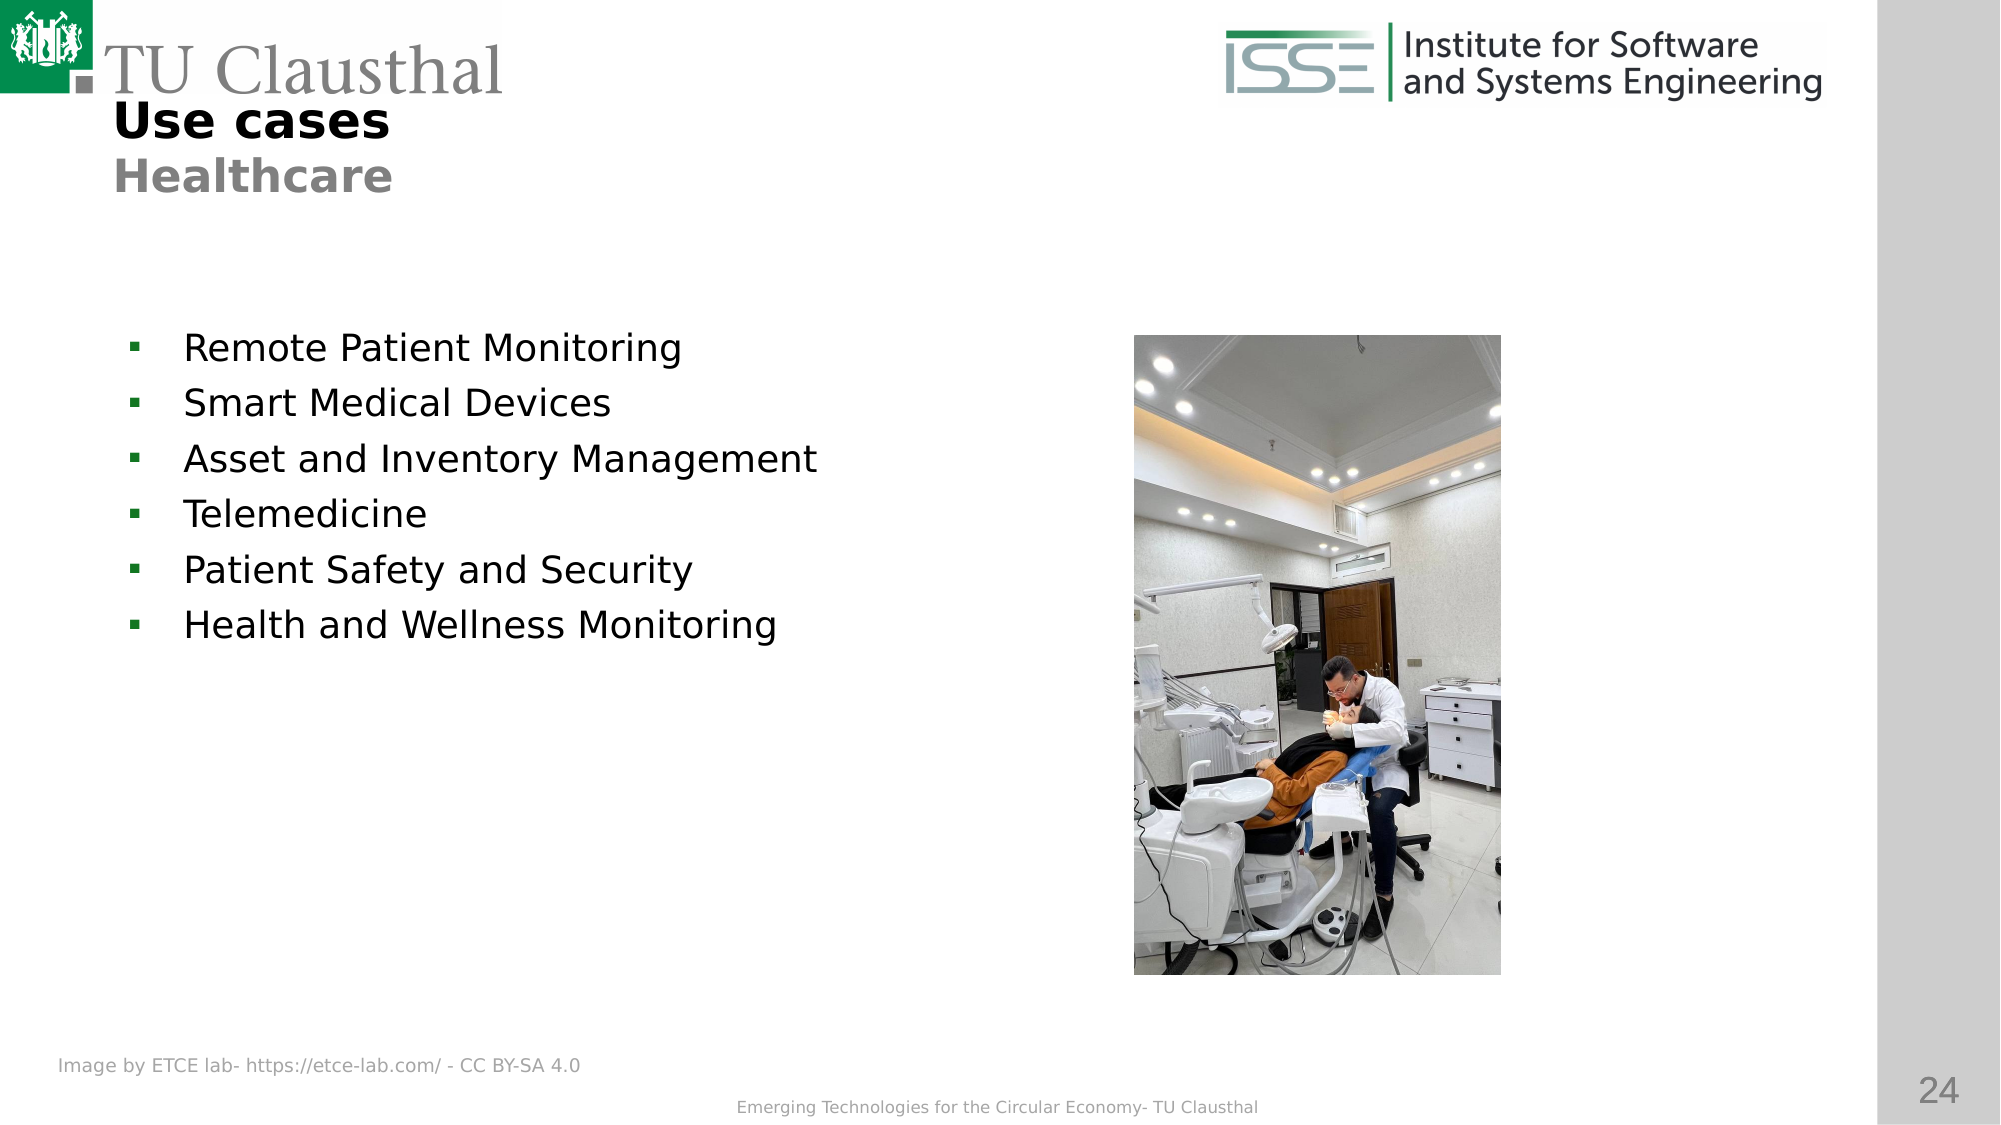

# Use cases Healthcare
Remote Patient Monitoring
Smart Medical Devices
Asset and Inventory Management
Telemedicine
Patient Safety and Security
Health and Wellness Monitoring
Image by ETCE lab- https://etce-lab.com/ - CC BY-SA 4.0